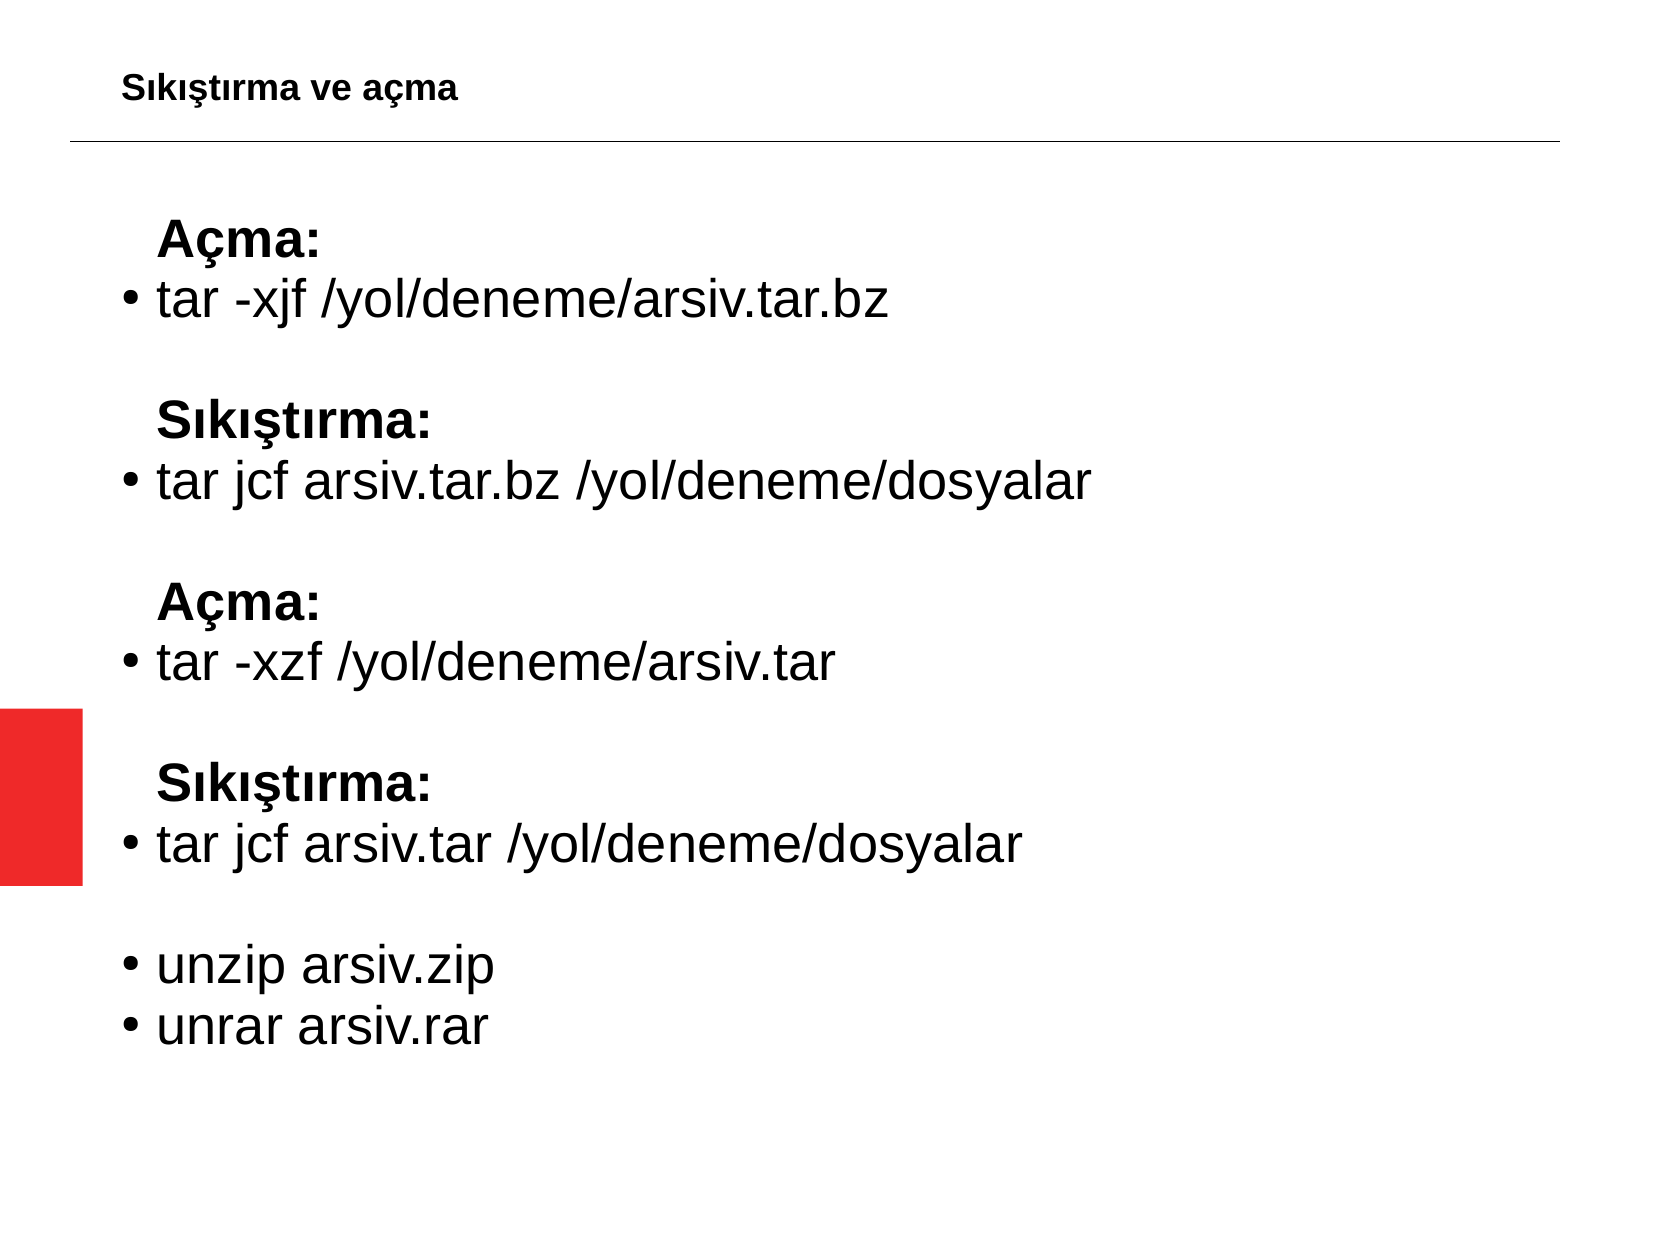

Sıkıştırma ve açma
Açma:
tar -xjf /yol/deneme/arsiv.tar.bz
Sıkıştırma:
tar jcf arsiv.tar.bz /yol/deneme/dosyalar
Açma:
tar -xzf /yol/deneme/arsiv.tar
Sıkıştırma:
tar jcf arsiv.tar /yol/deneme/dosyalar
unzip arsiv.zip
unrar arsiv.rar